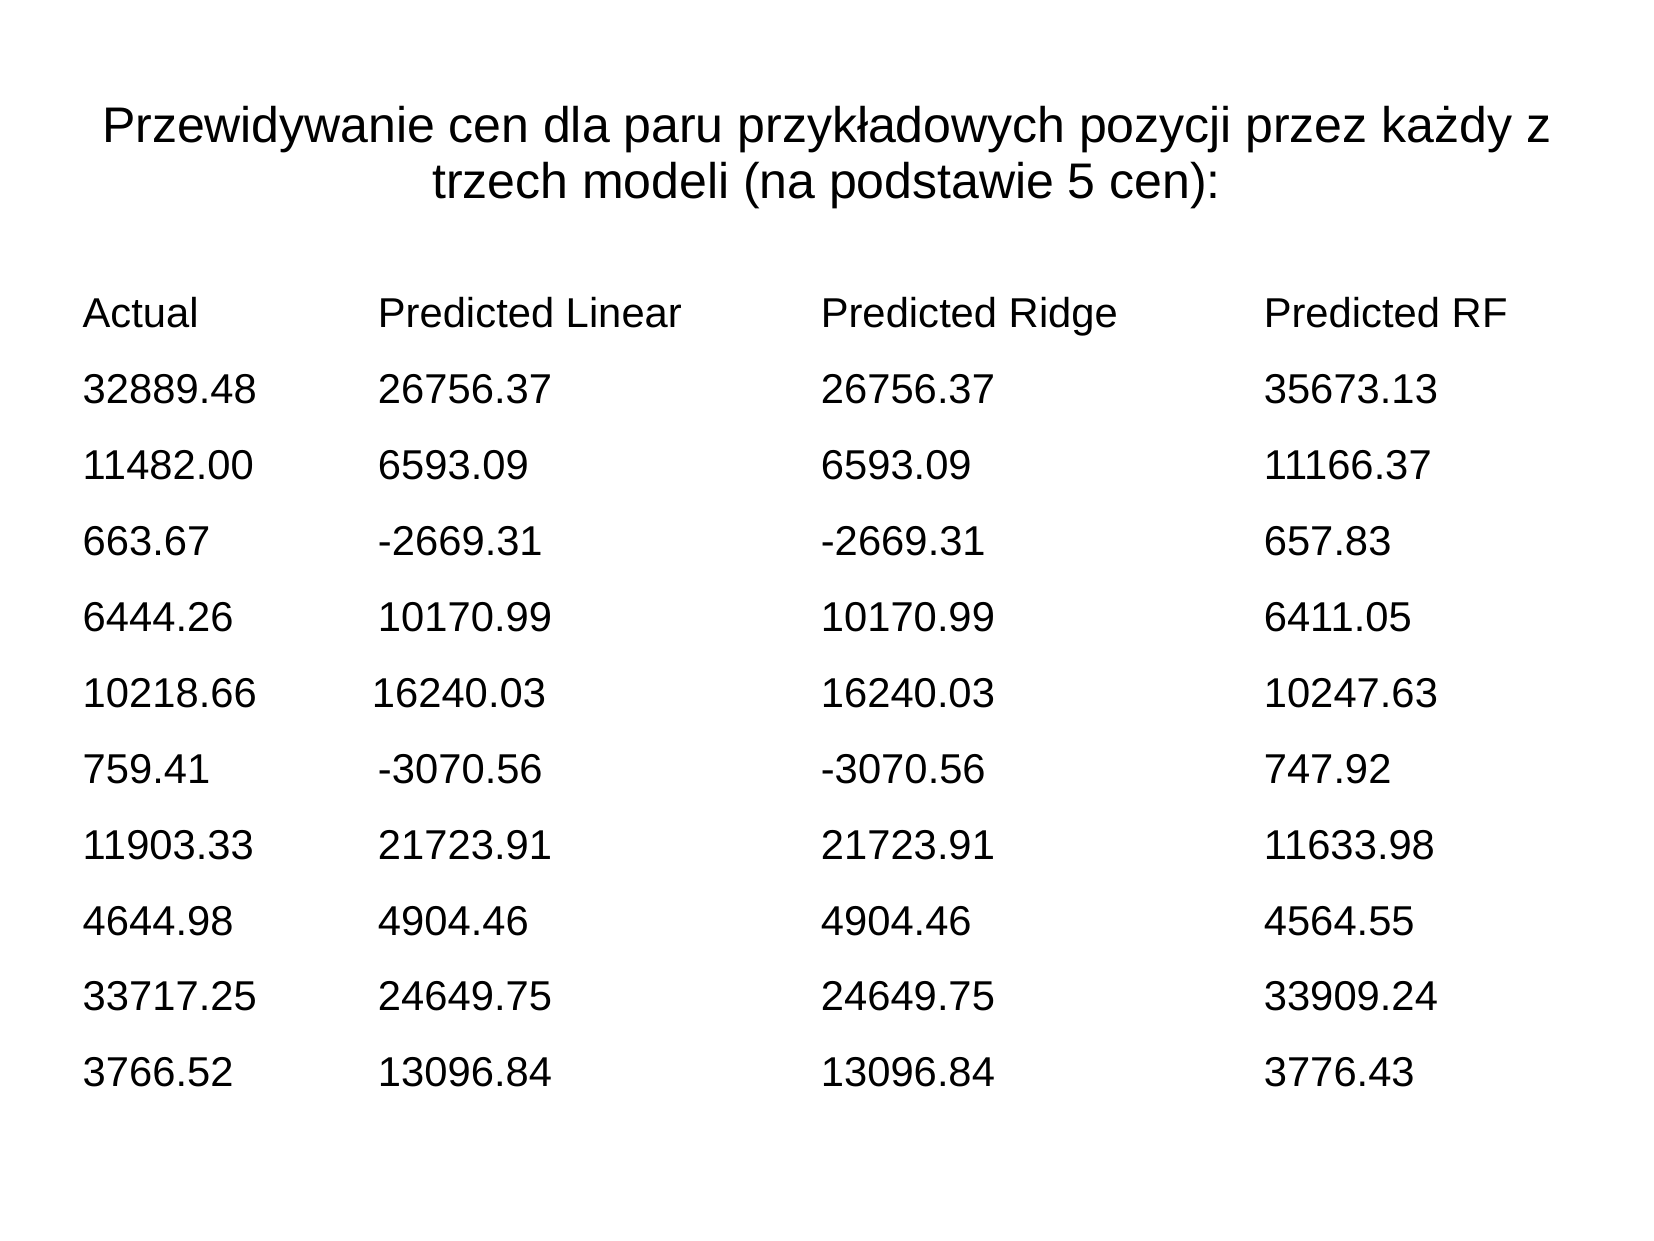

# Przewidywanie cen dla paru przykładowych pozycji przez każdy z trzech modeli (na podstawie 5 cen):
Actual 			Predicted Linear 		Predicted Ridge 		Predicted RF
32889.48 	26756.37 			26756.37 			35673.13
11482.00 	6593.09 			6593.09 				11166.37
663.67 	-2669.31 			-2669.31 			657.83
6444.26 	10170.99 			10170.99 			6411.05
10218.66 16240.03 			16240.03 			10247.63
759.41 	-3070.56 			-3070.56 			747.92
11903.33 	21723.91 			21723.91 			11633.98
4644.98 	4904.46 			4904.46 			4564.55
33717.25 	24649.75 			24649.75 			33909.24
3766.52 	13096.84 			13096.84 			3776.43